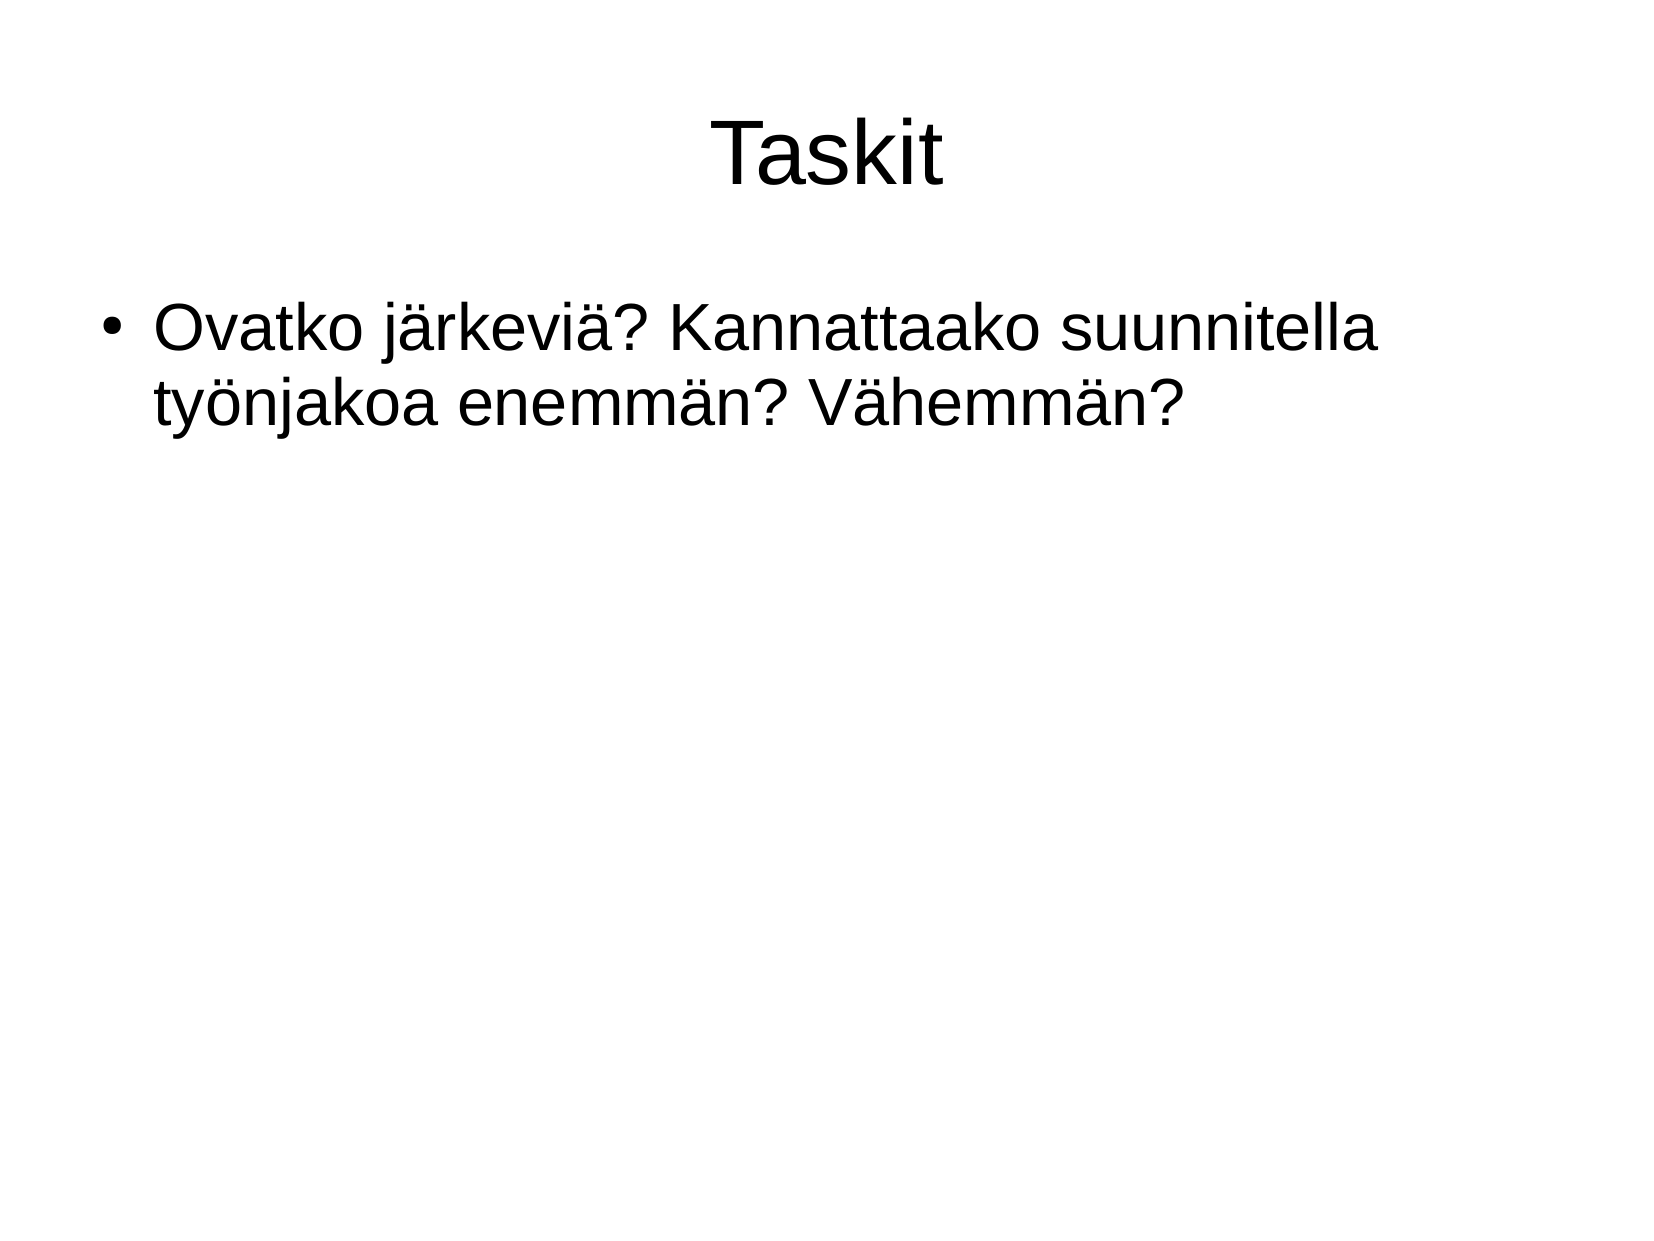

# Taskit
Ovatko järkeviä? Kannattaako suunnitella työnjakoa enemmän? Vähemmän?